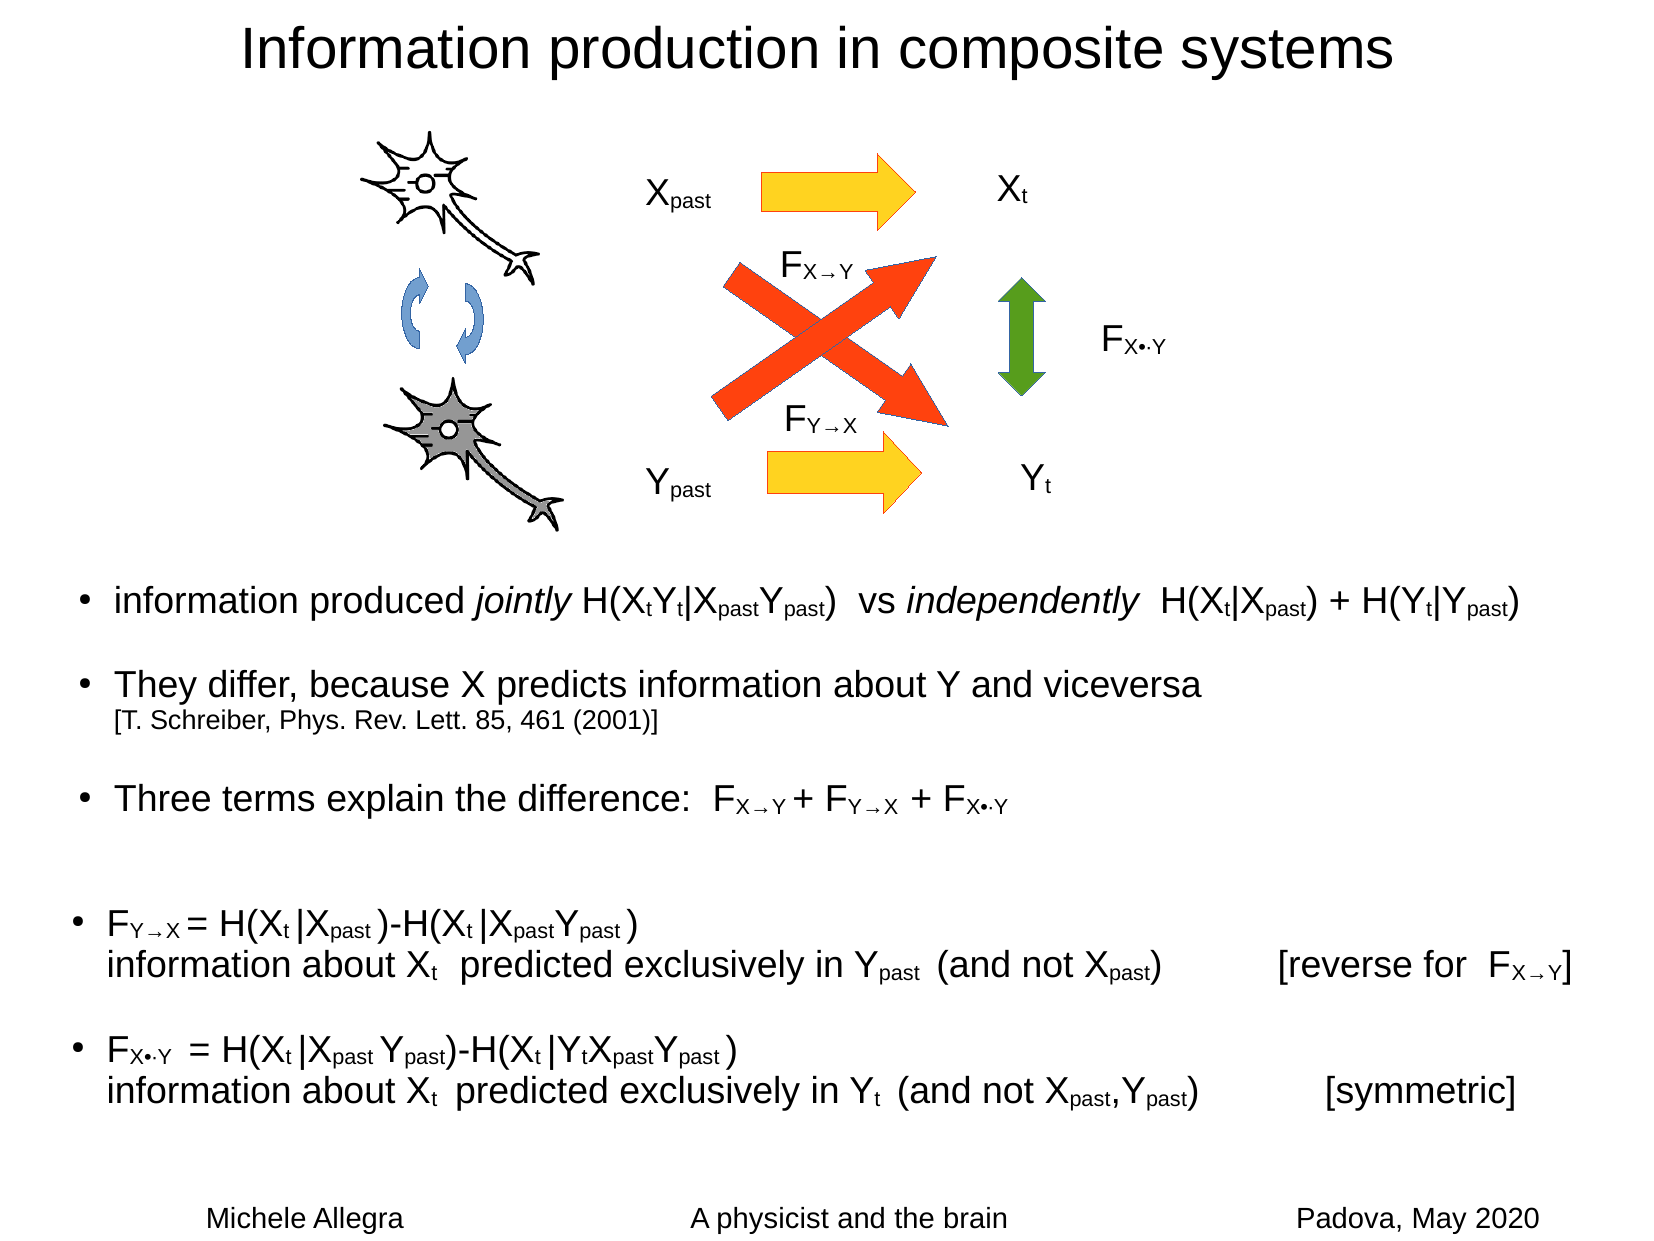

# Information production in composite systems
Xt
Xpast
FX→Y
FX•∙Y
FY→X
Yt
Ypast
information produced jointly H(XtYt|XpastYpast) vs independently H(Xt|Xpast) + H(Yt|Ypast)
They differ, because X predicts information about Y and viceversa [T. Schreiber, Phys. Rev. Lett. 85, 461 (2001)]
Three terms explain the difference: FX→Y + FY→X + FX•∙Y
FY→X = H(Xt |Xpast )-H(Xt |XpastYpast ) information about Xt predicted exclusively in Ypast (and not Xpast) [reverse for FX→Y]
FX•∙Y  = H(Xt |Xpast Ypast)-H(Xt |YtXpastYpast ) information about Xt predicted exclusively in Yt (and not Xpast,Ypast) [symmetric]
Michele Allegra A physicist and the brain Padova, May 2020